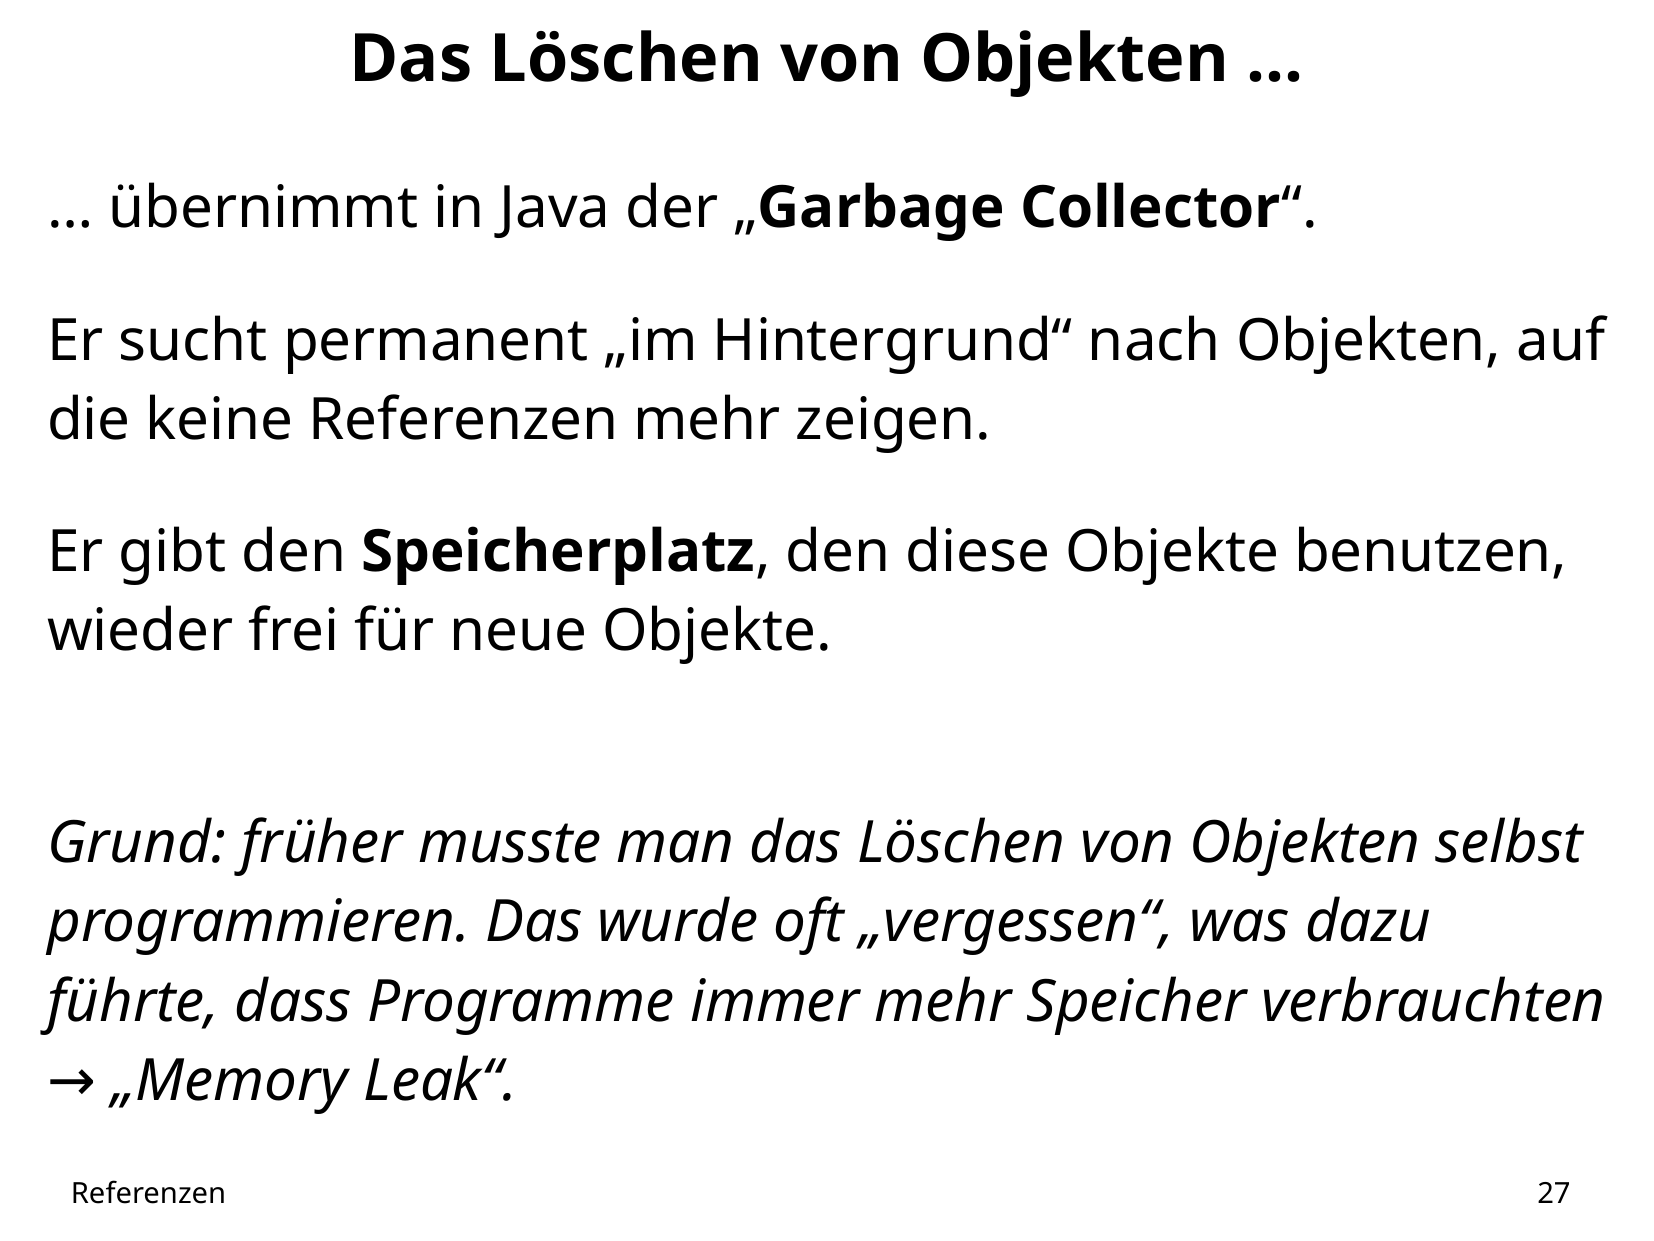

# Das Löschen von Objekten ...
… übernimmt in Java der „Garbage Collector“.
Er sucht permanent „im Hintergrund“ nach Objekten, auf die keine Referenzen mehr zeigen.
Er gibt den Speicherplatz, den diese Objekte benutzen, wieder frei für neue Objekte.
Grund: früher musste man das Löschen von Objekten selbst programmieren. Das wurde oft „vergessen“, was dazu führte, dass Programme immer mehr Speicher verbrauchten
→ „Memory Leak“.
Referenzen
27